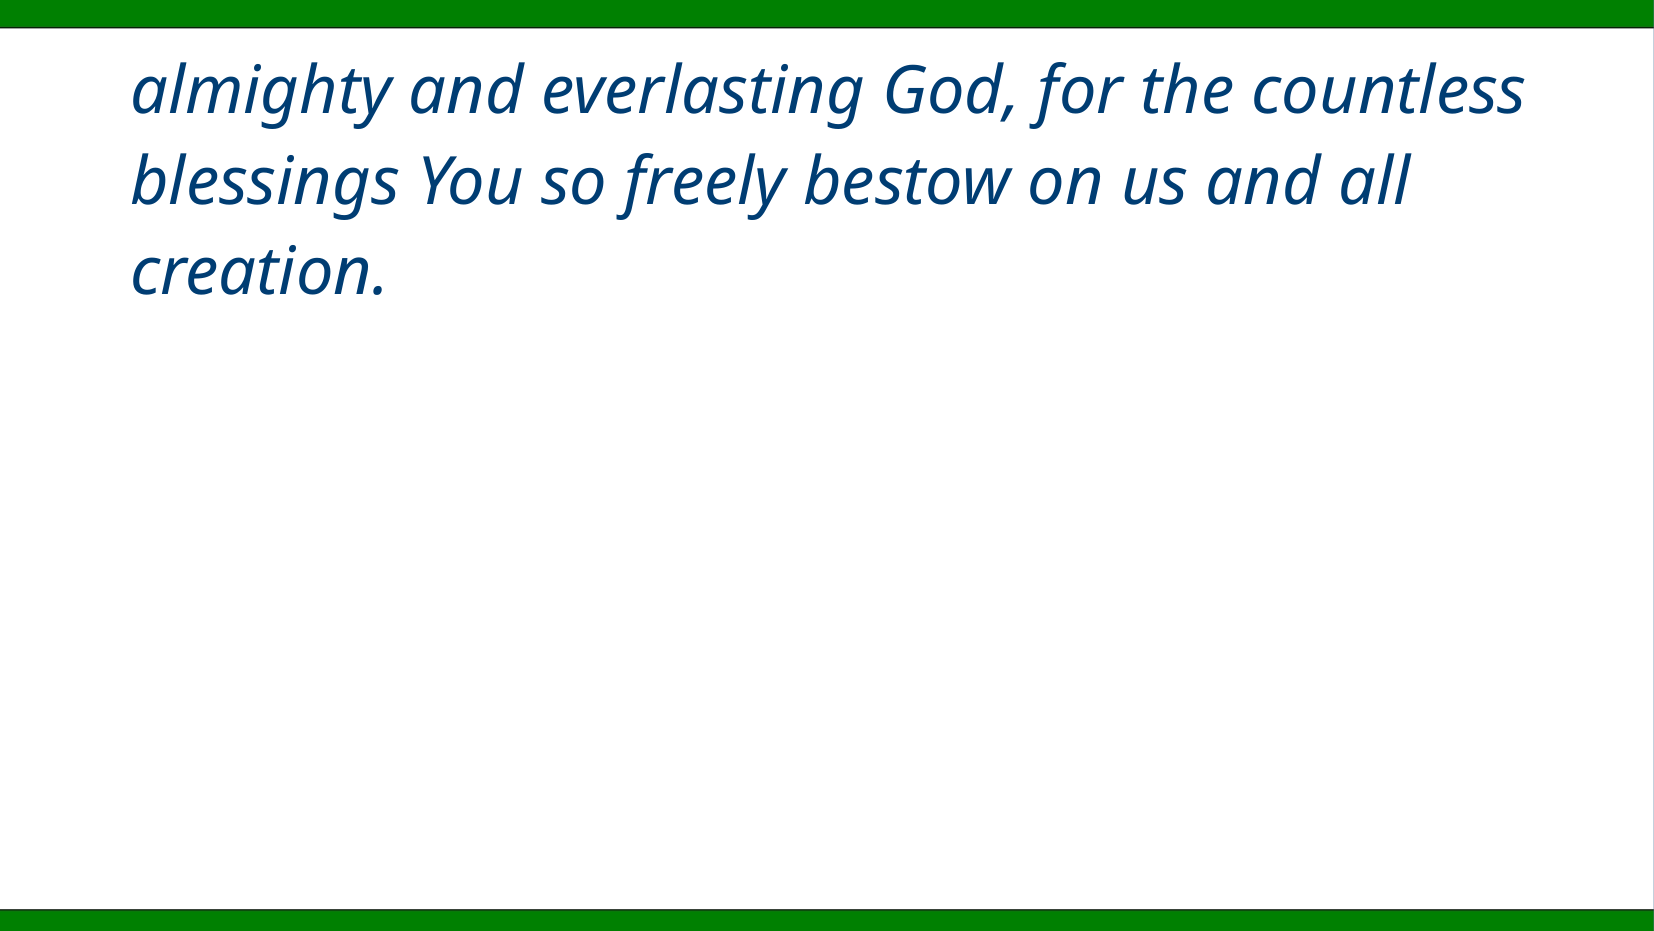

almighty and everlasting God, for the countless
 blessings You so freely bestow on us and all
 creation.